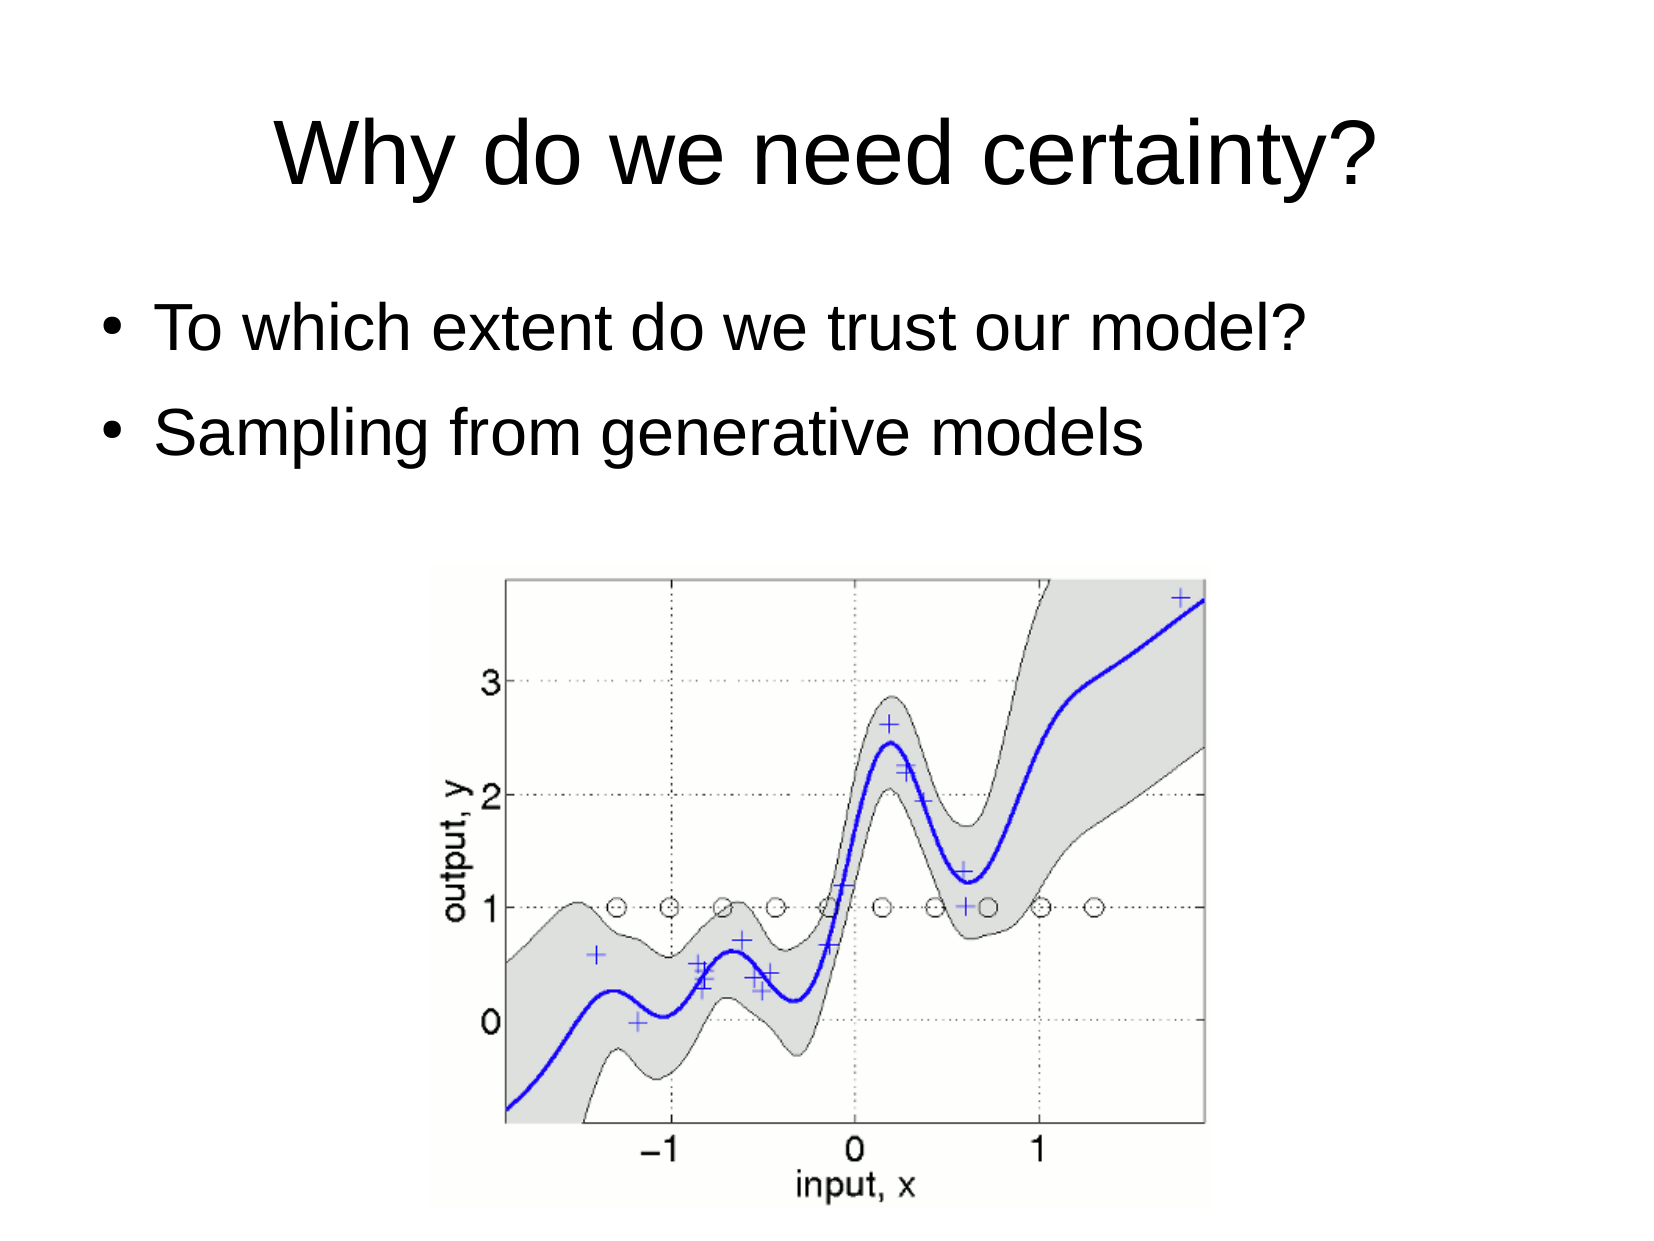

# Why do we need certainty?
To which extent do we trust our model?
Sampling from generative models